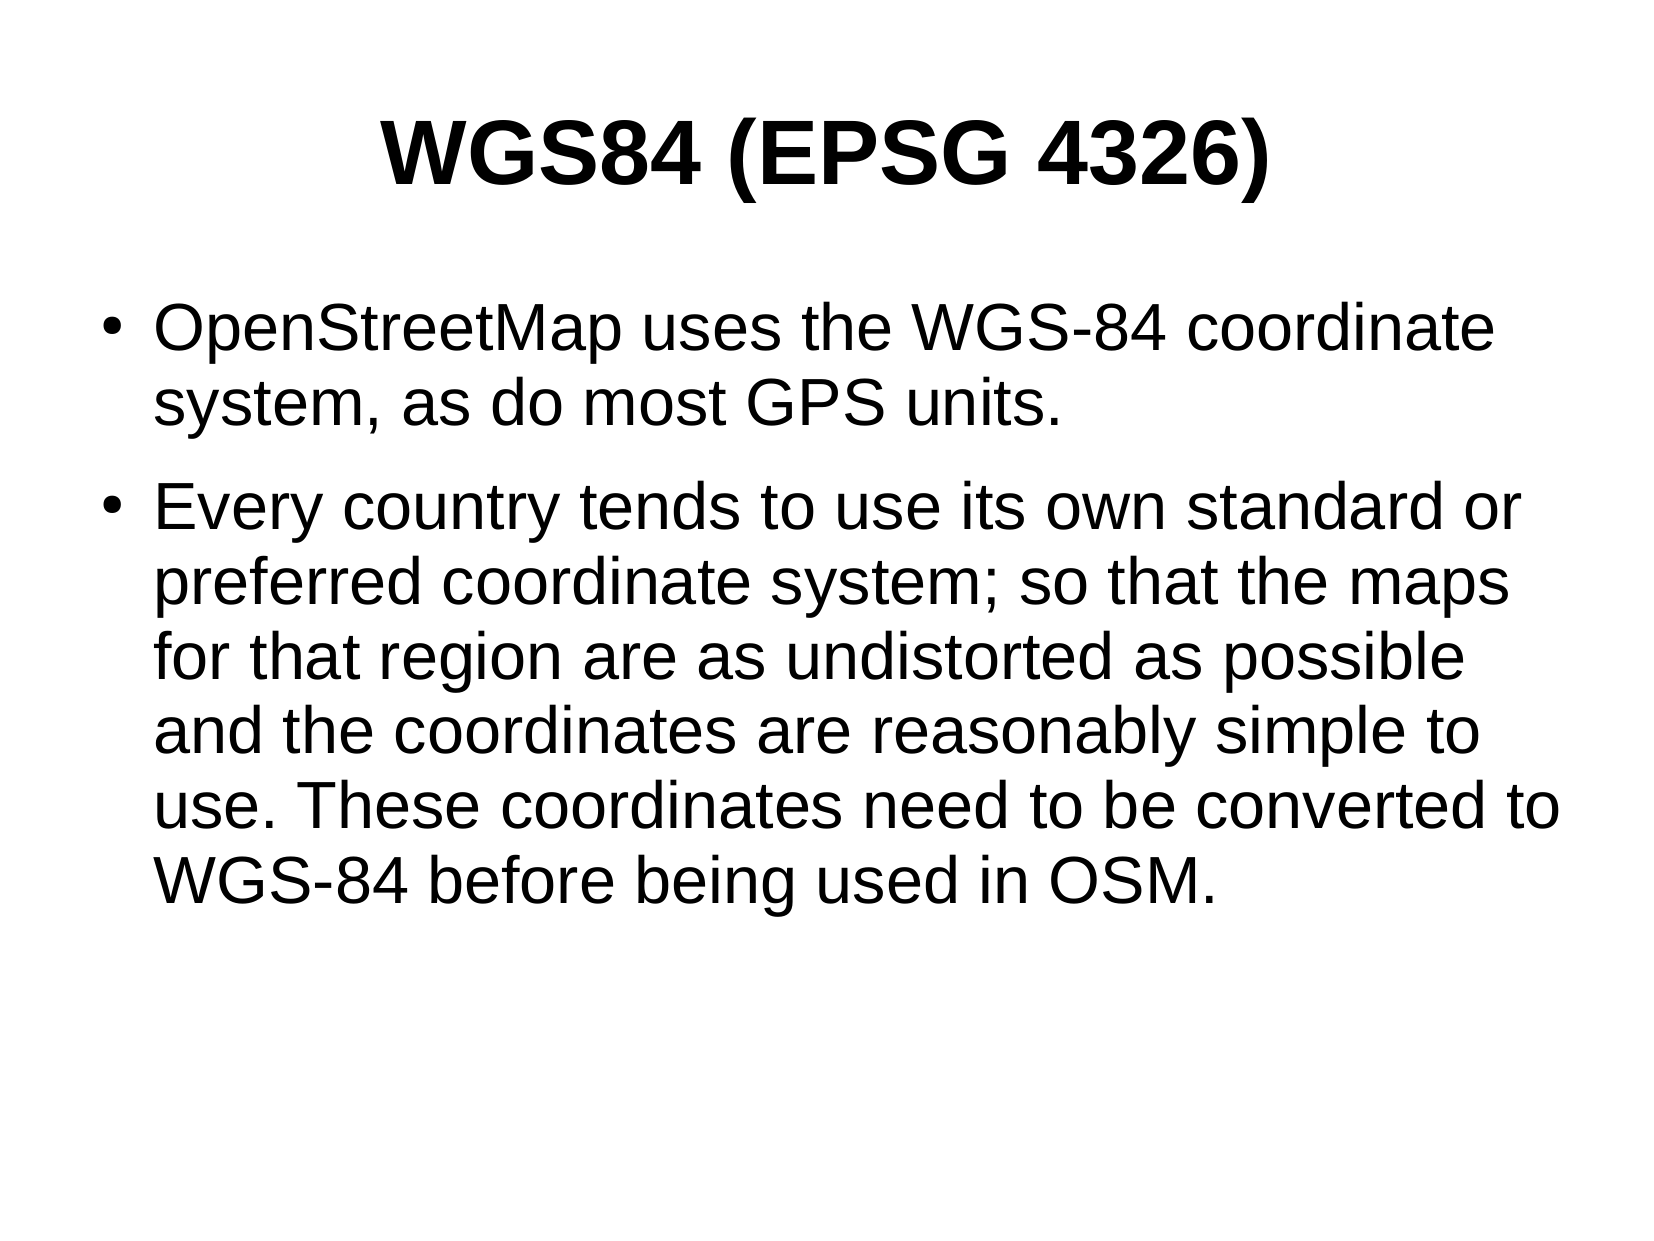

# WGS84 (EPSG 4326)
OpenStreetMap uses the WGS-84 coordinate system, as do most GPS units.
Every country tends to use its own standard or preferred coordinate system; so that the maps for that region are as undistorted as possible and the coordinates are reasonably simple to use. These coordinates need to be converted to WGS-84 before being used in OSM.